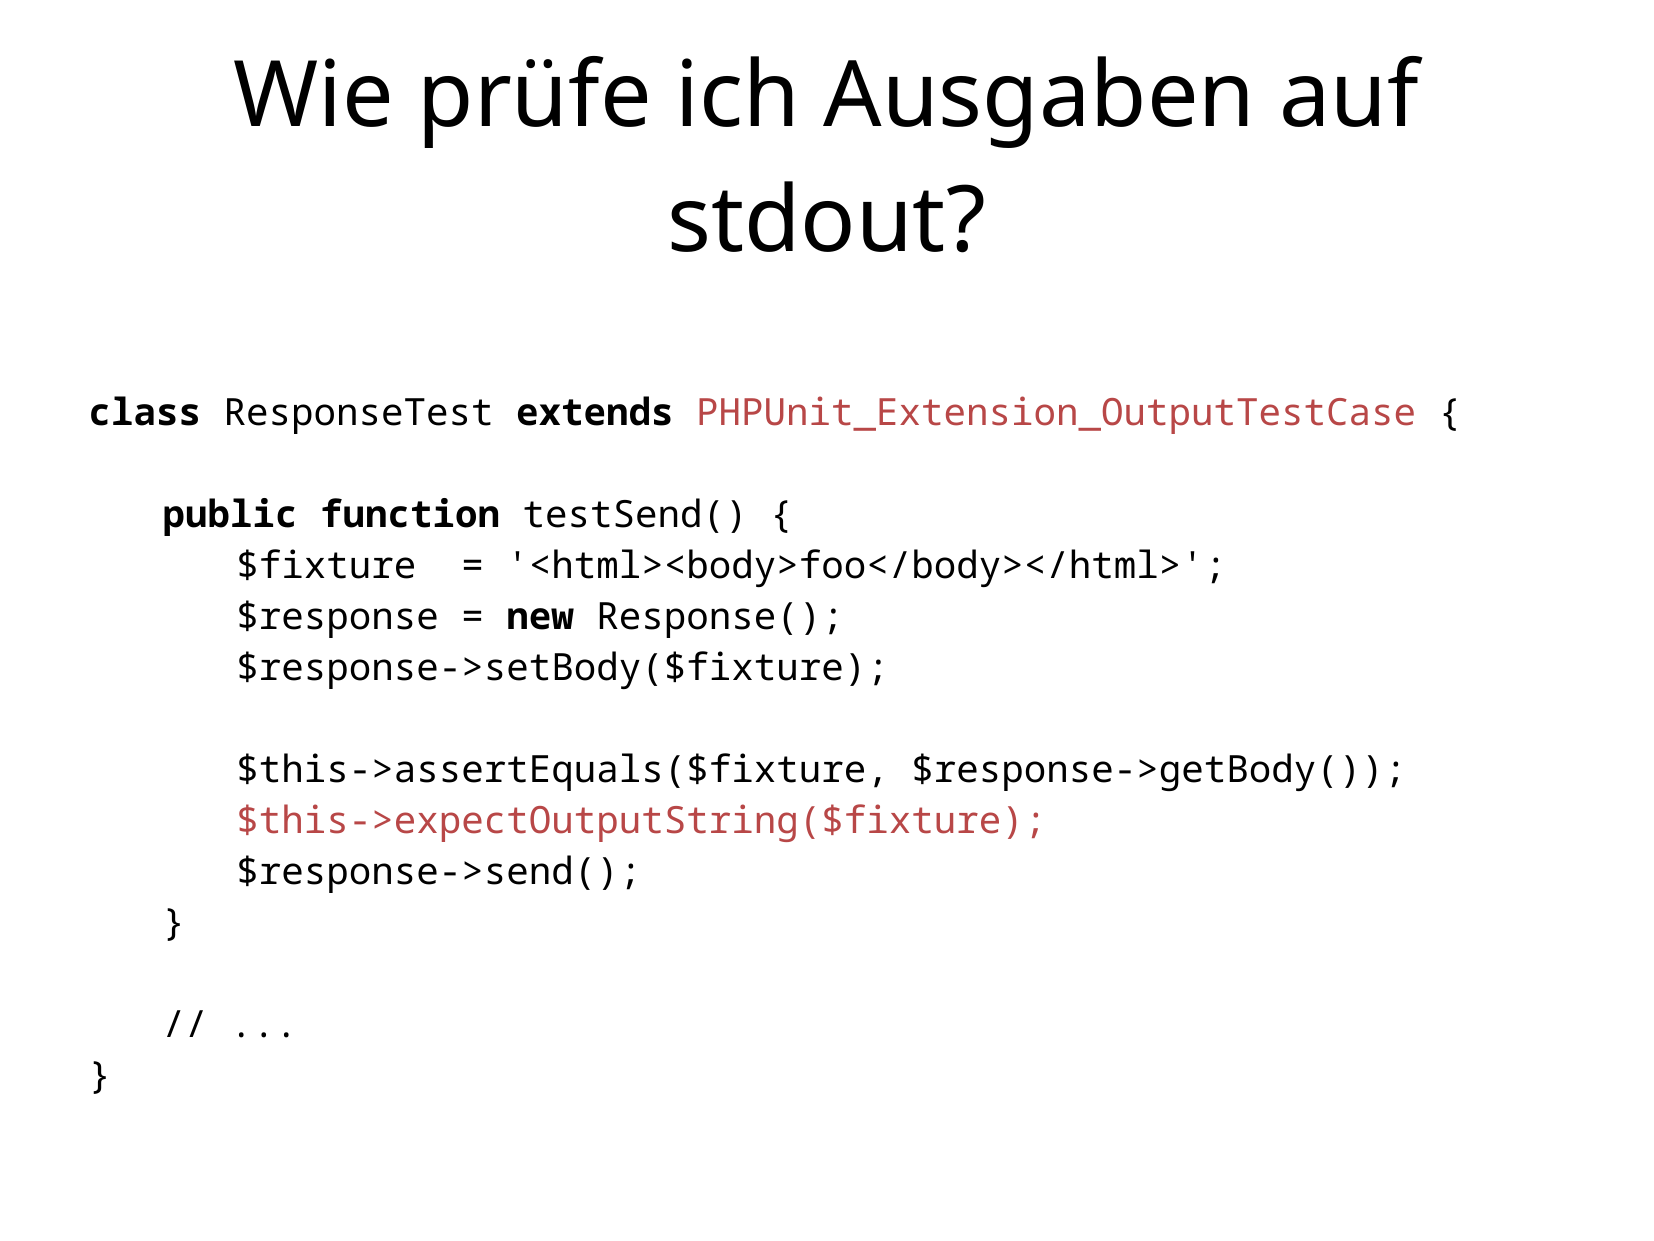

# Wie prüfe ich Ausgaben auf stdout?
class ResponseTest extends PHPUnit_Extension_OutputTestCase {
	public function testSend() {
		$fixture = '<html><body>foo</body></html>';
		$response = new Response();
		$response->setBody($fixture);
		$this->assertEquals($fixture, $response->getBody());
		$this->expectOutputString($fixture);
		$response->send();
	}
	// ...
}